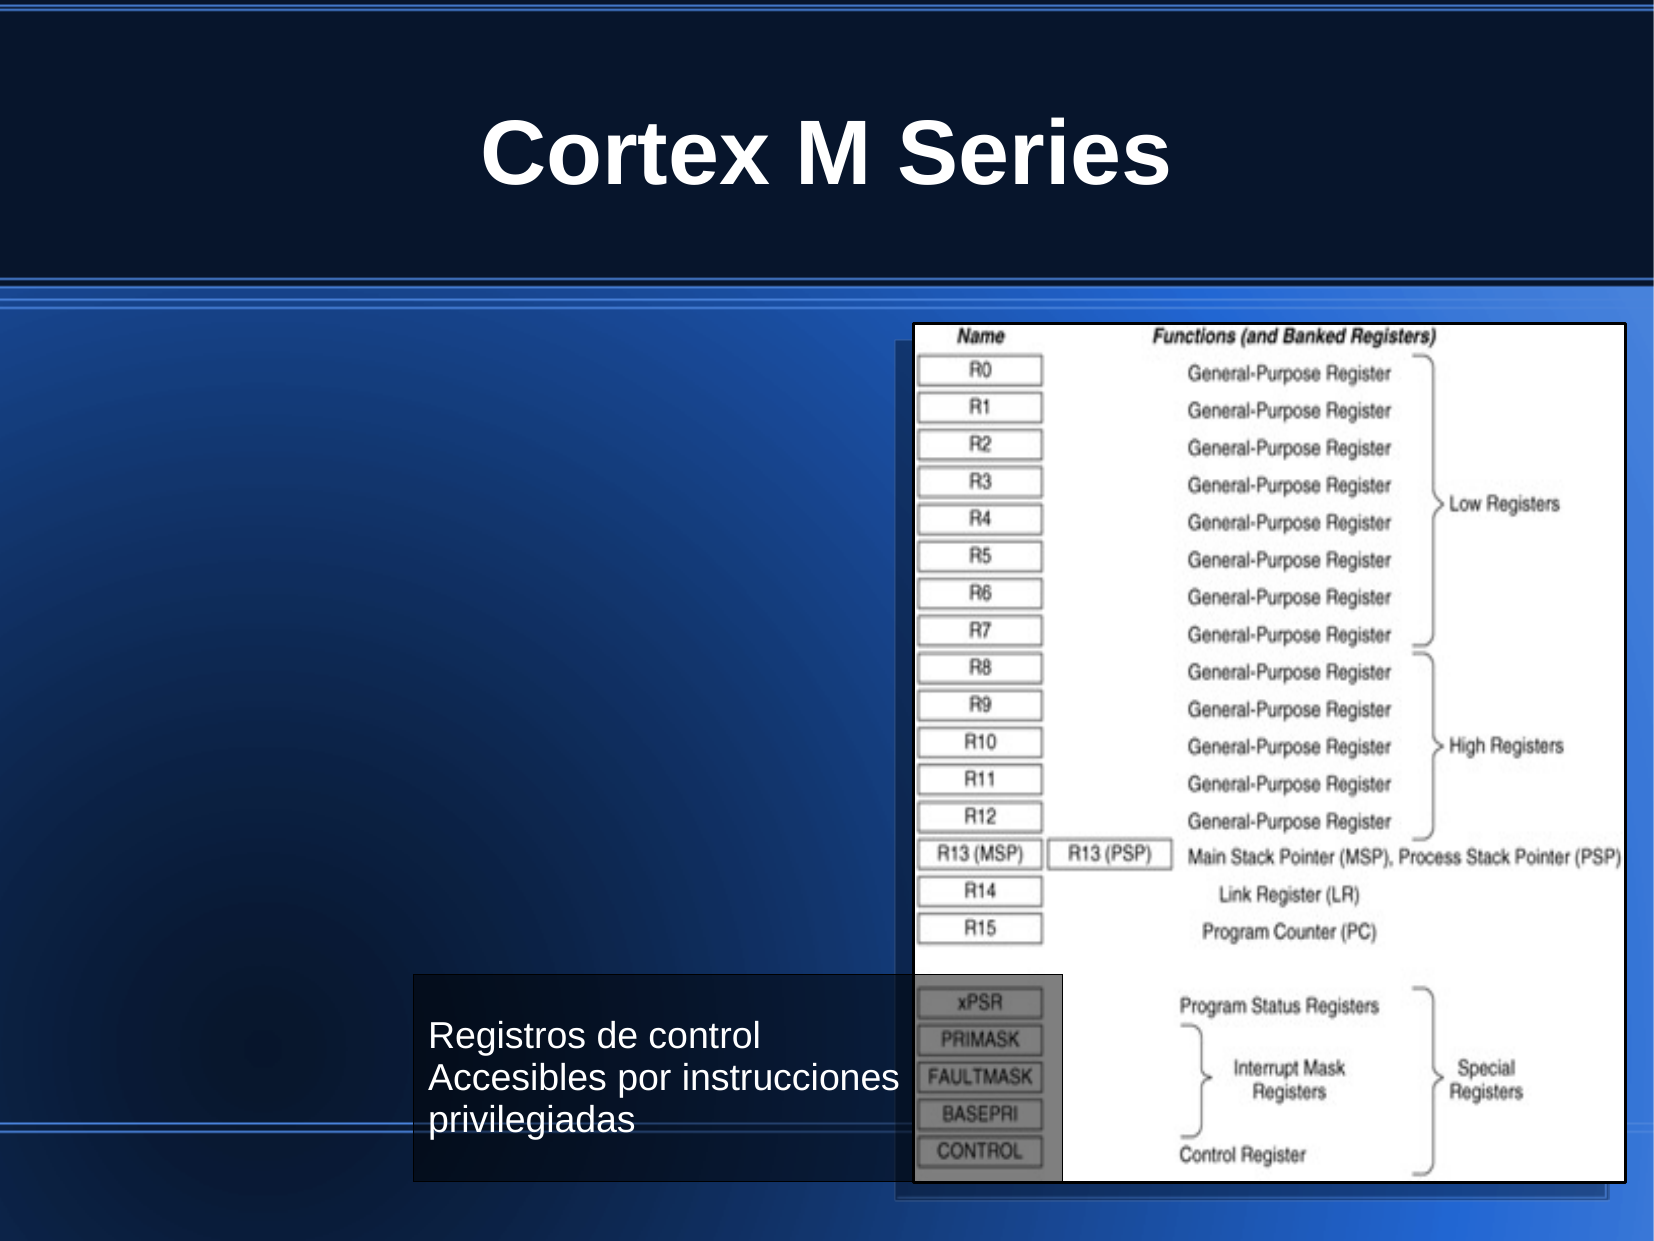

# Cortex M Series
Registros de control
Accesibles por instrucciones
privilegiadas